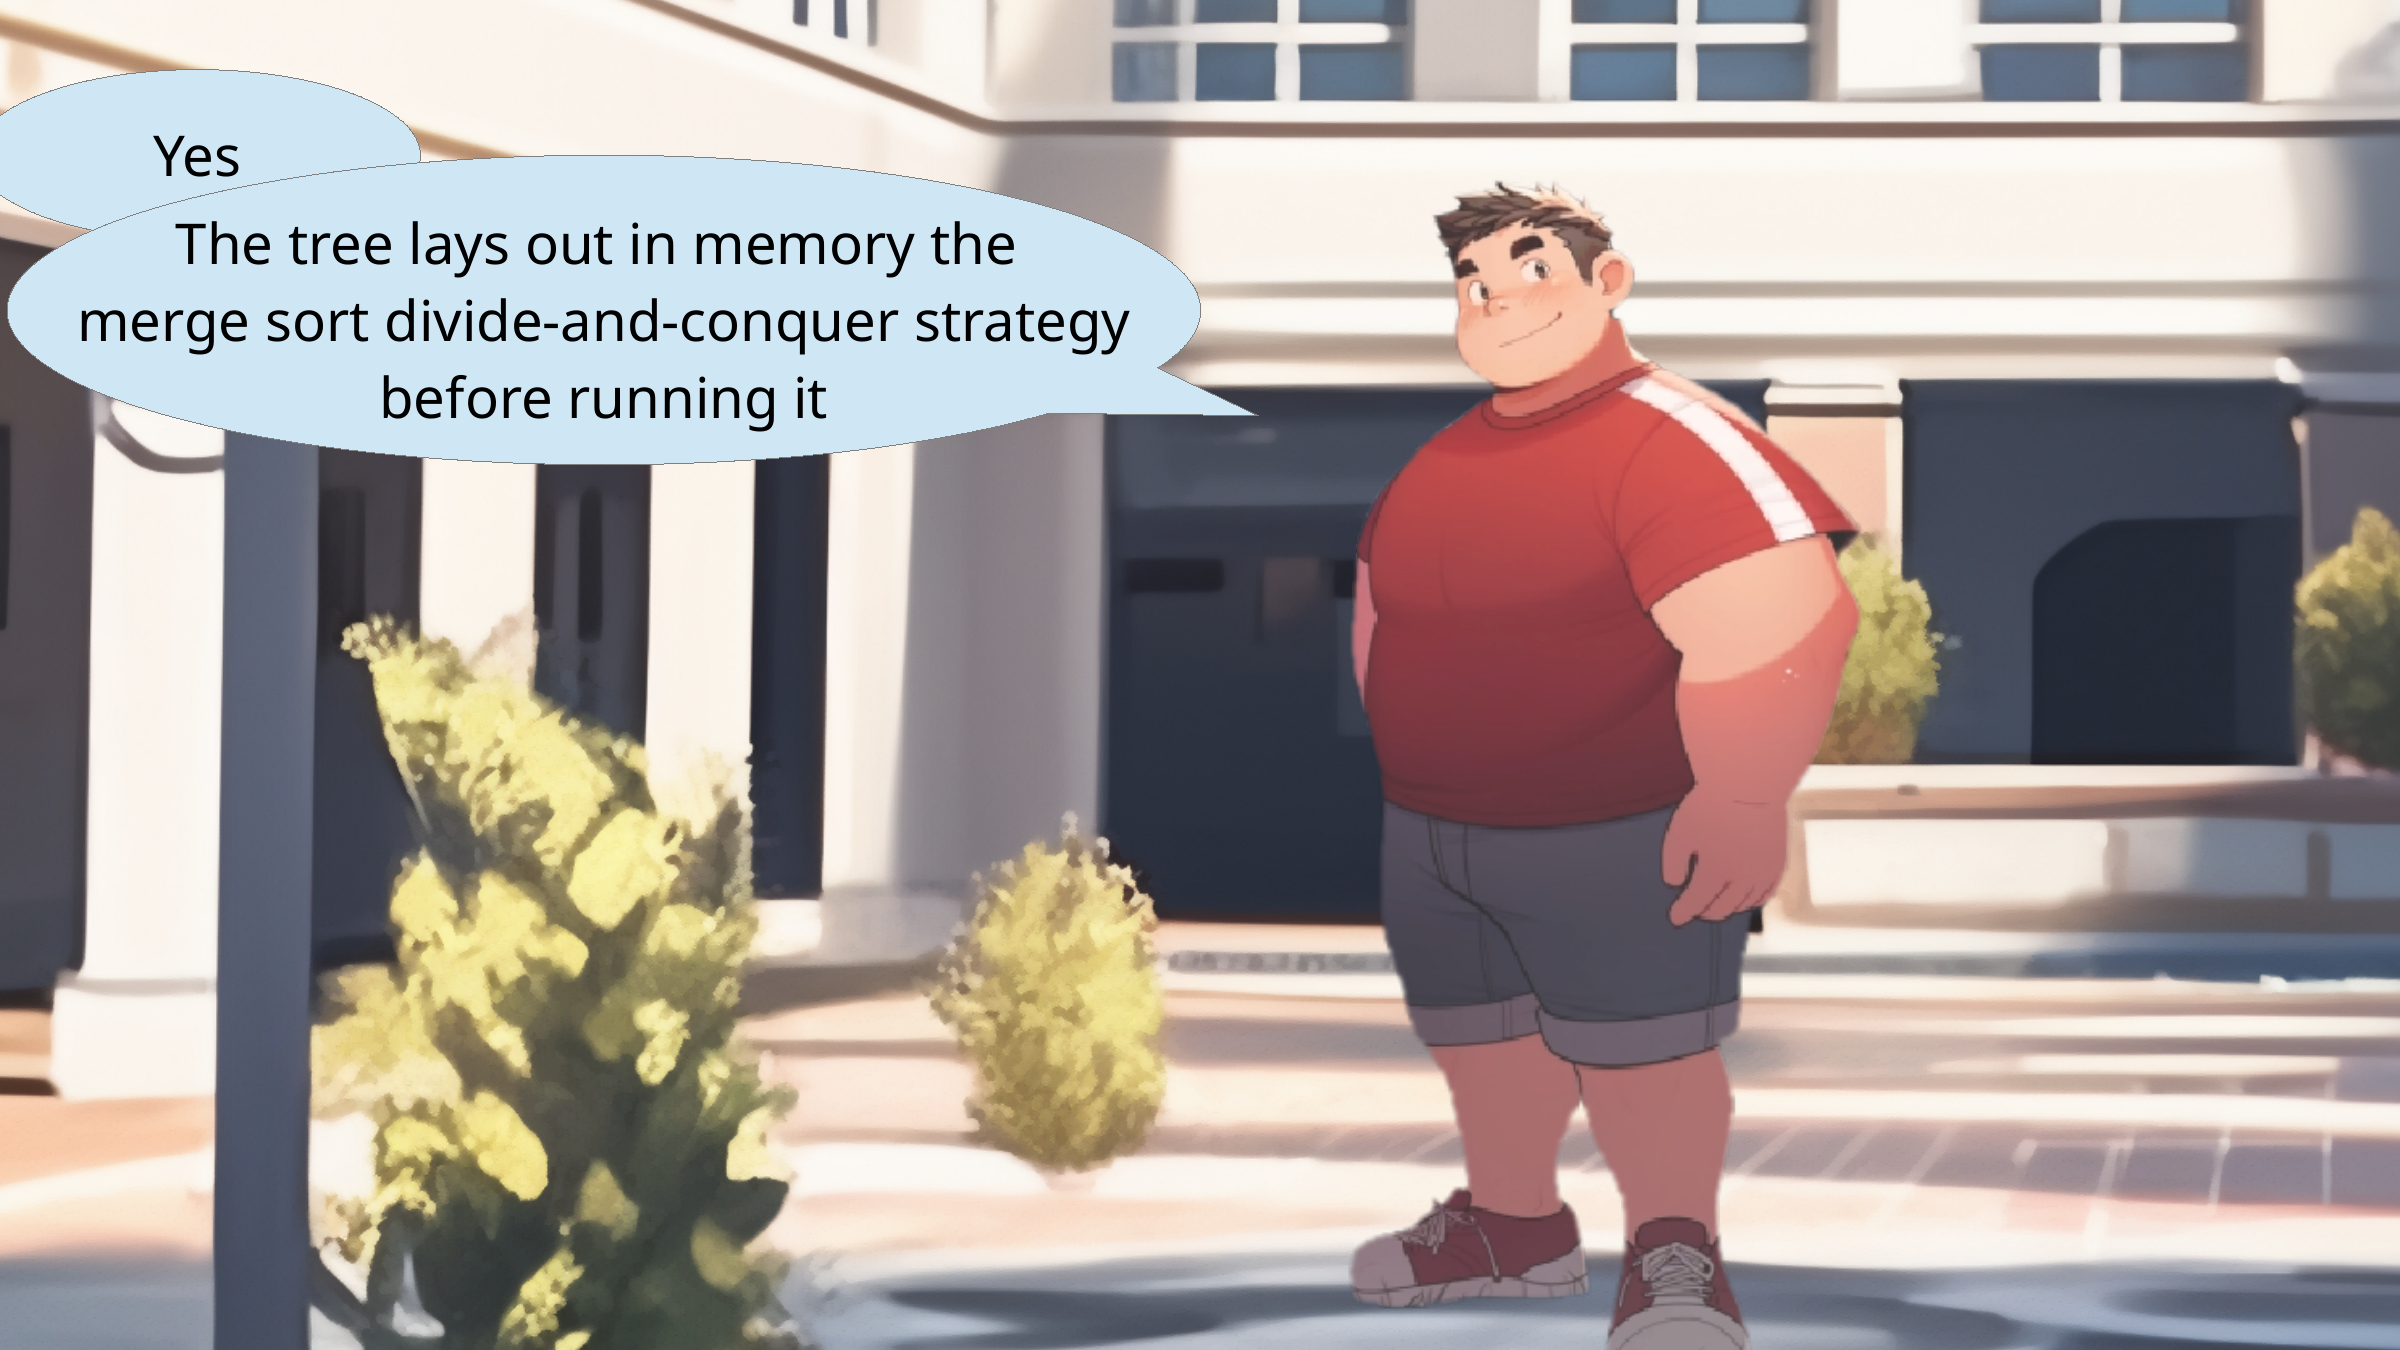

Yes
The tree lays out in memory the
merge sort divide-and-conquer strategy
before running it